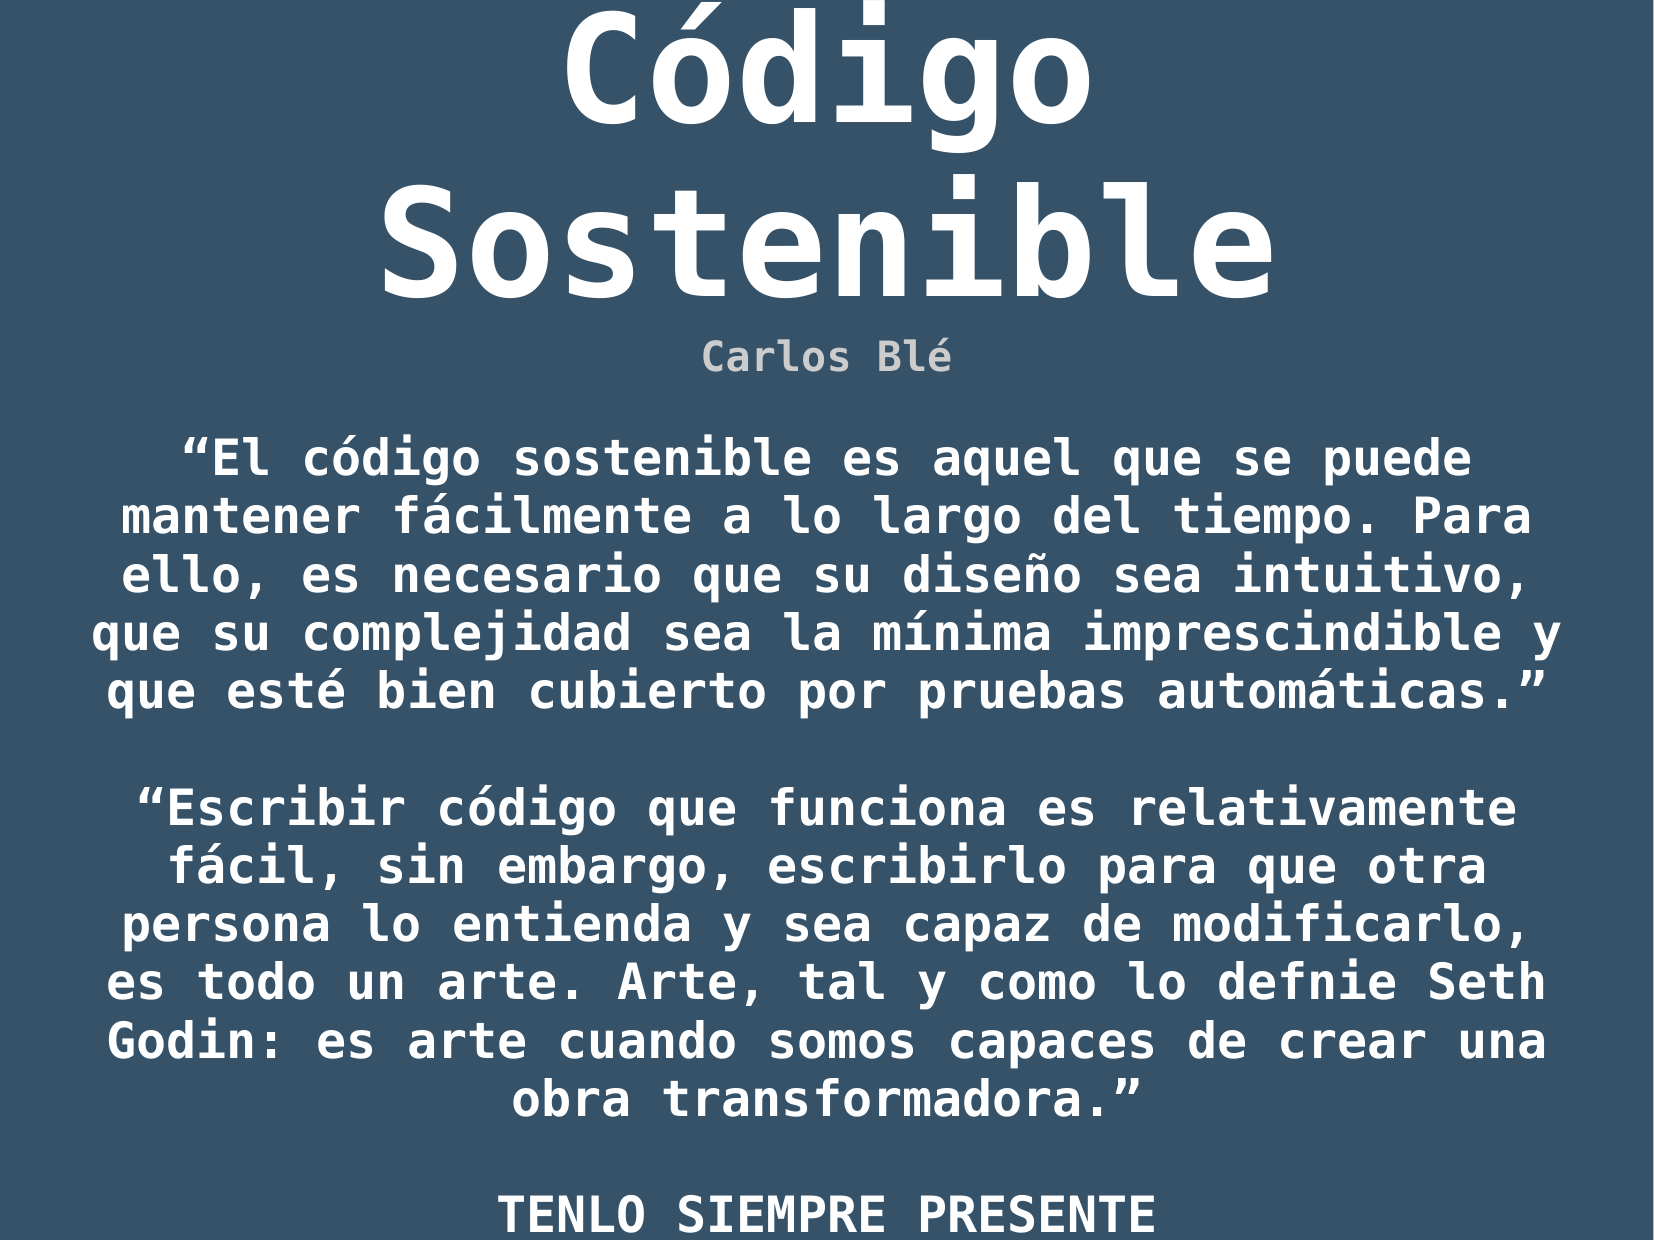

# Código Sostenible
Carlos Blé
“El código sostenible es aquel que se puede mantener fácilmente a lo largo del tiempo. Para ello, es necesario que su diseño sea intuitivo, que su complejidad sea la mínima imprescindible y que esté bien cubierto por pruebas automáticas.”
“Escribir código que funciona es relativamente fácil, sin embargo, escribirlo para que otra persona lo entienda y sea capaz de modificarlo, es todo un arte. Arte, tal y como lo defnie Seth Godin: es arte cuando somos capaces de crear una obra transformadora.”
TENLO SIEMPRE PRESENTE